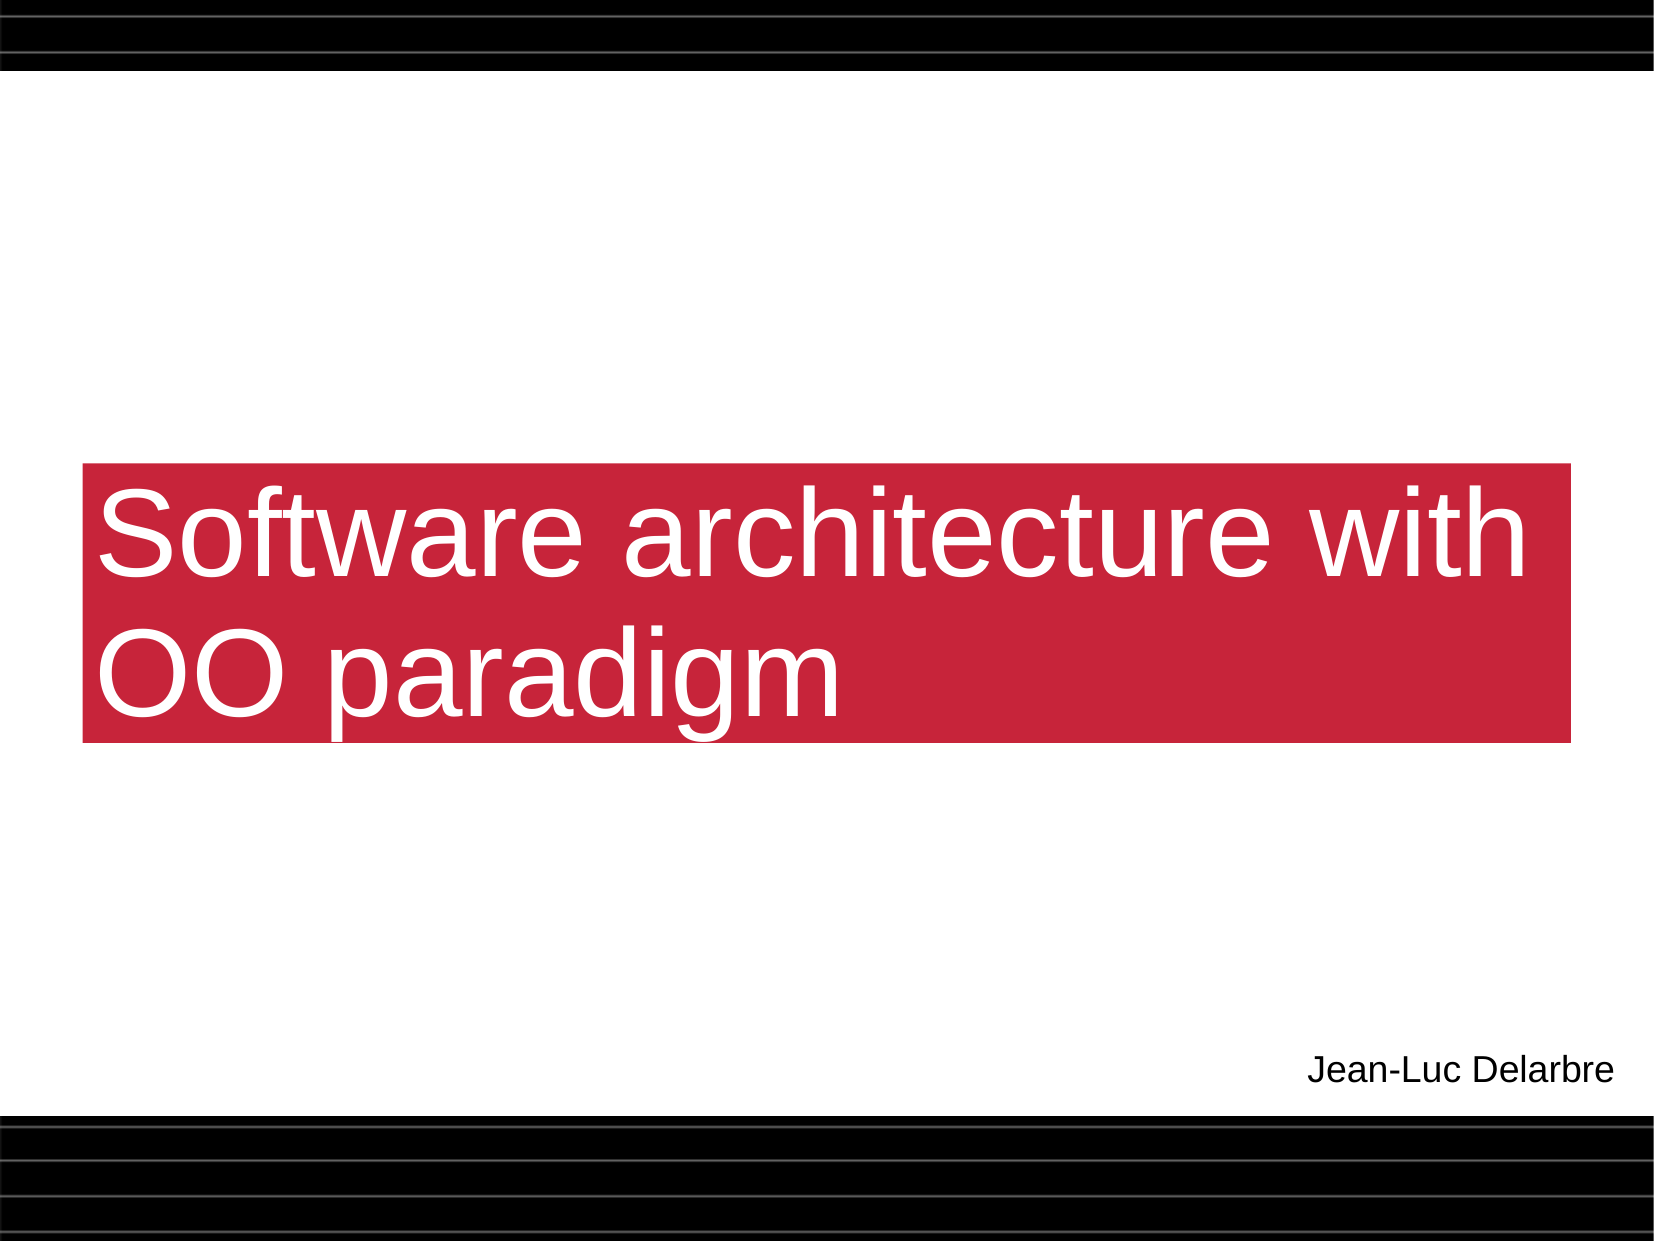

# Software architecture with OO paradigm
Jean-Luc Delarbre